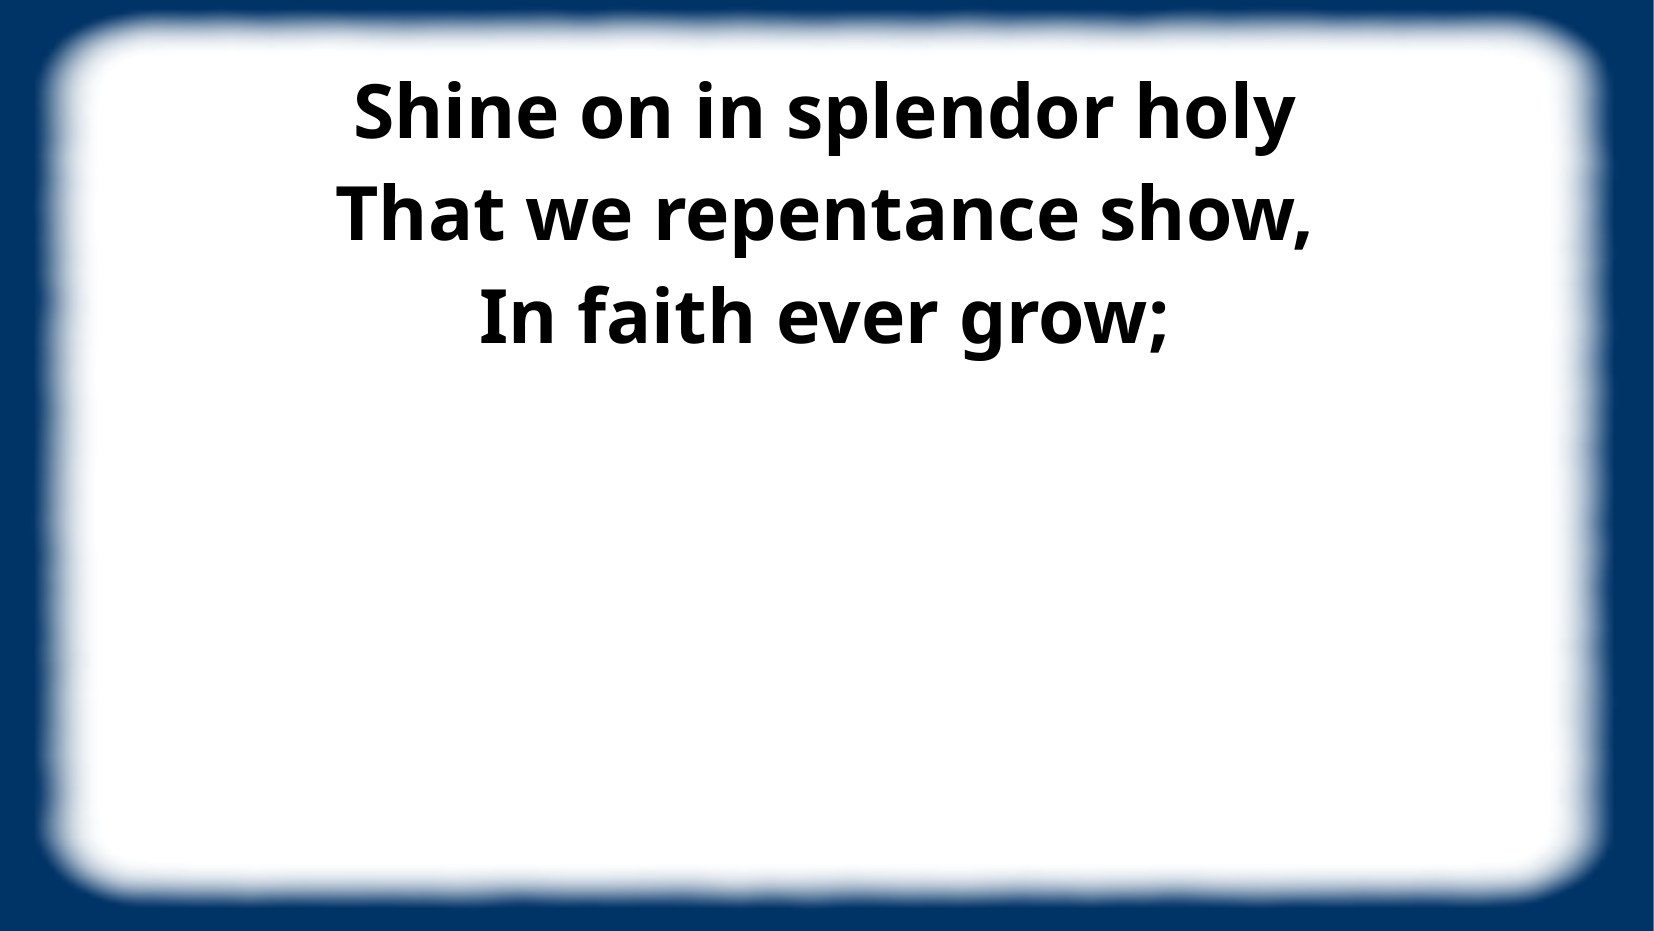

Shine on in splendor holy
That we repentance show,
In faith ever grow;